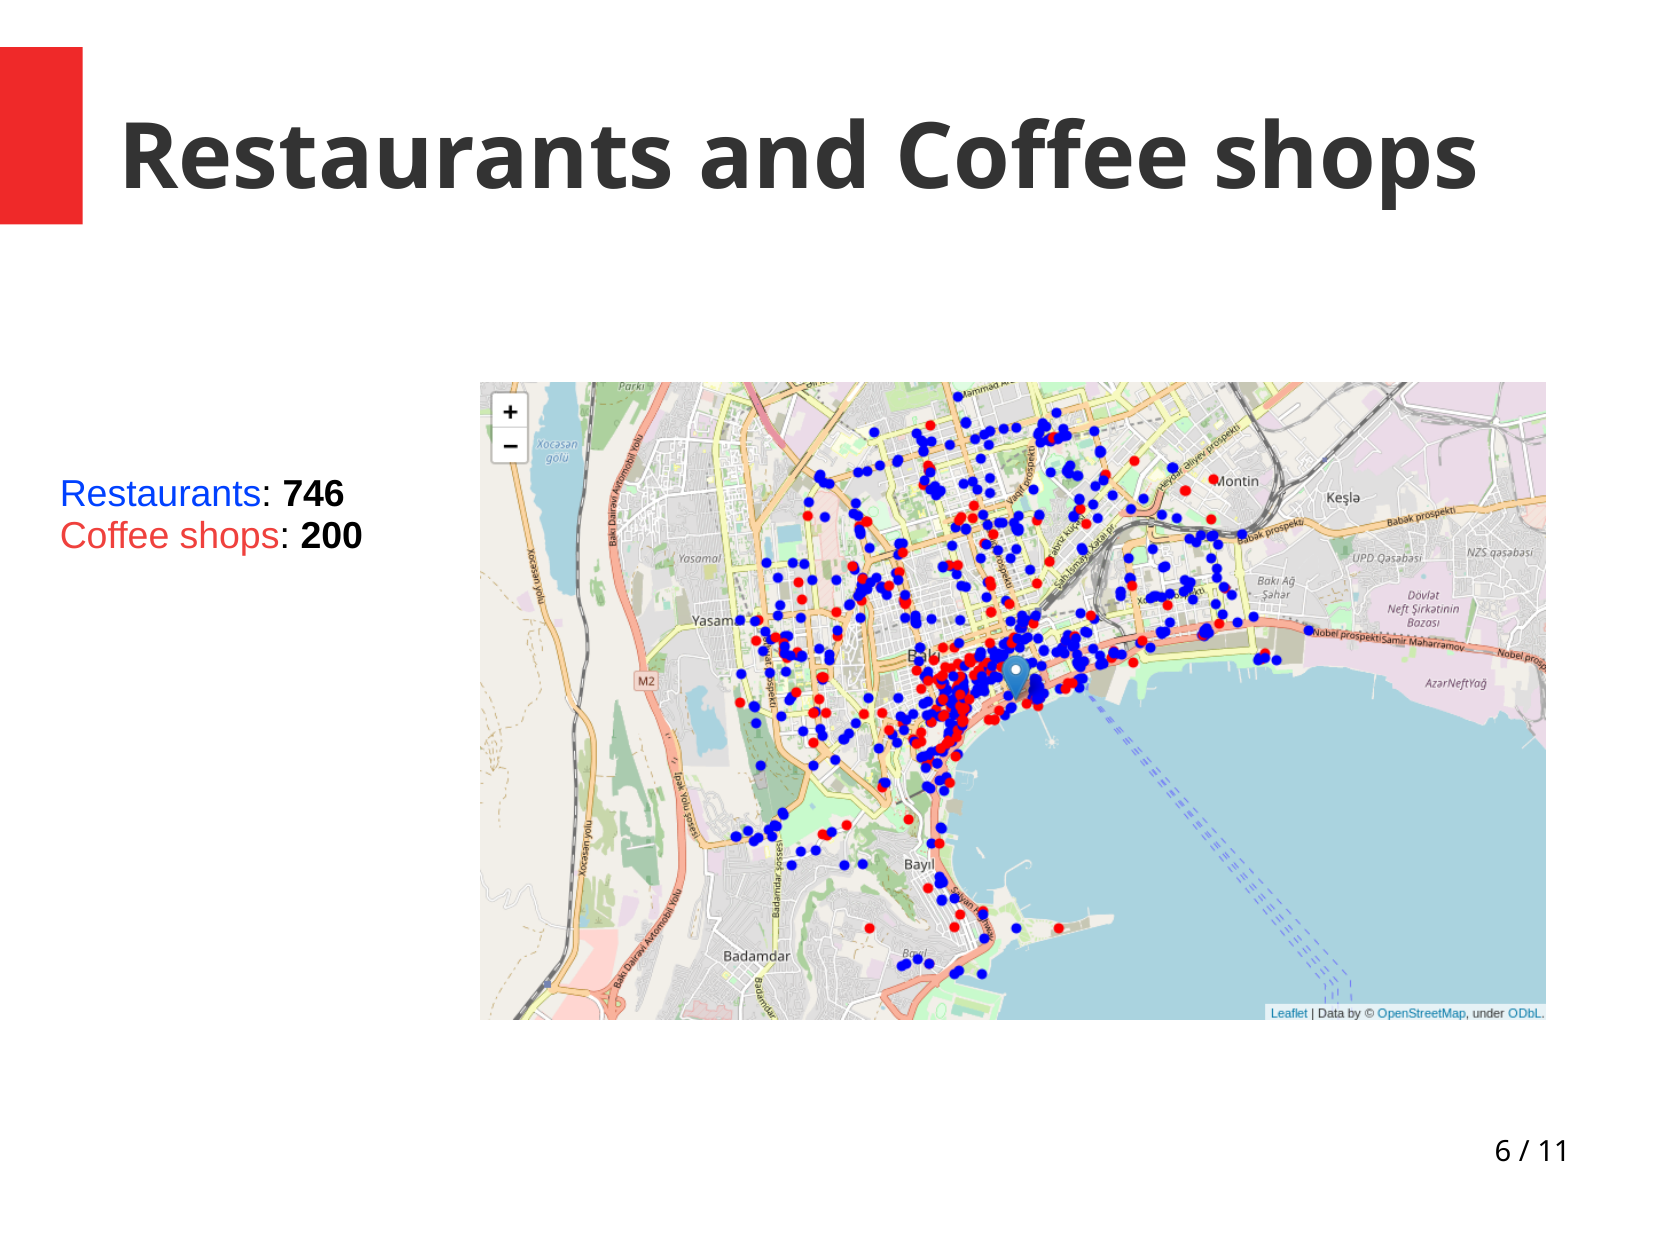

# Restaurants and Coffee shops
Restaurants: 746
Coffee shops: 200
6